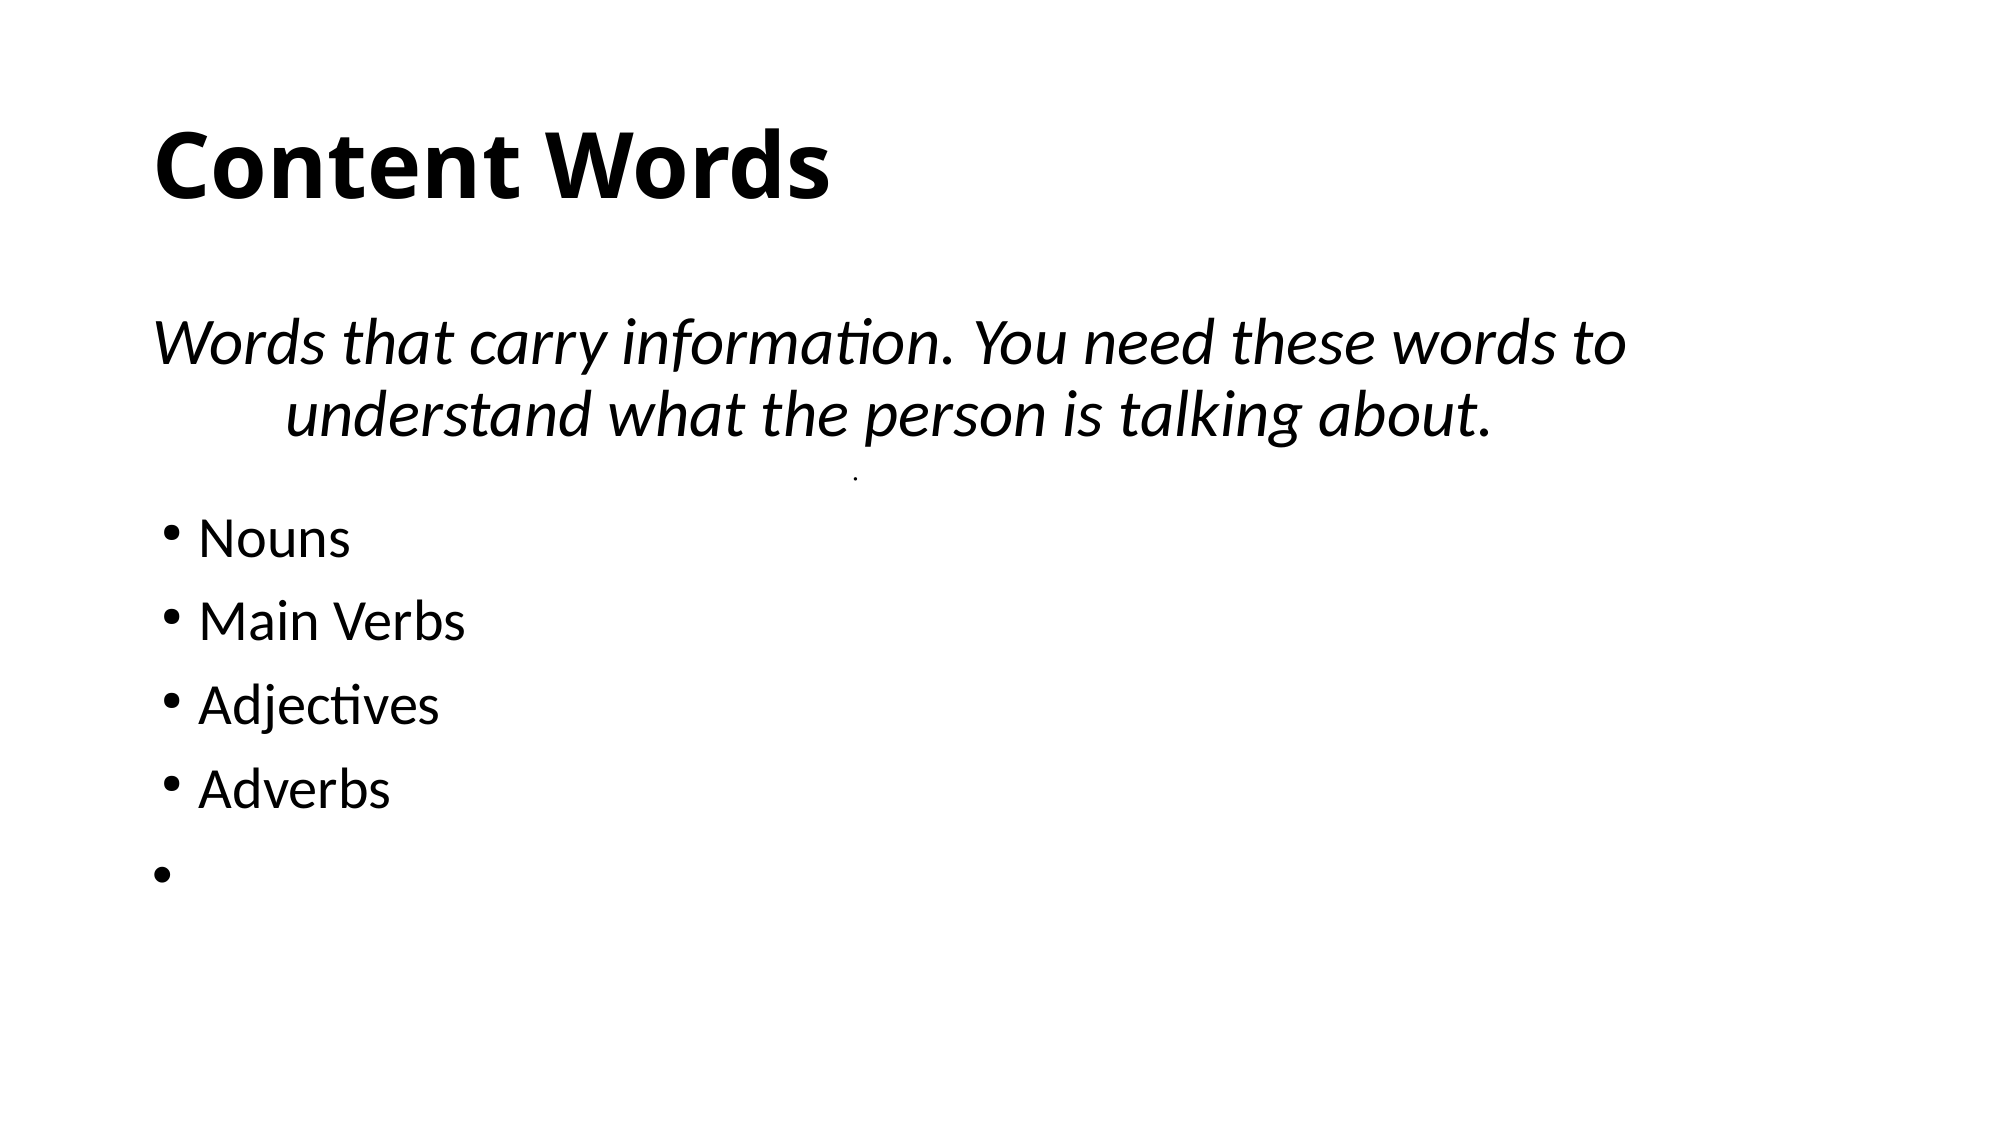

# Content Words
Words that carry information. You need these words to understand what the person is talking about.
Nouns
Main Verbs
Adjectives
Adverbs